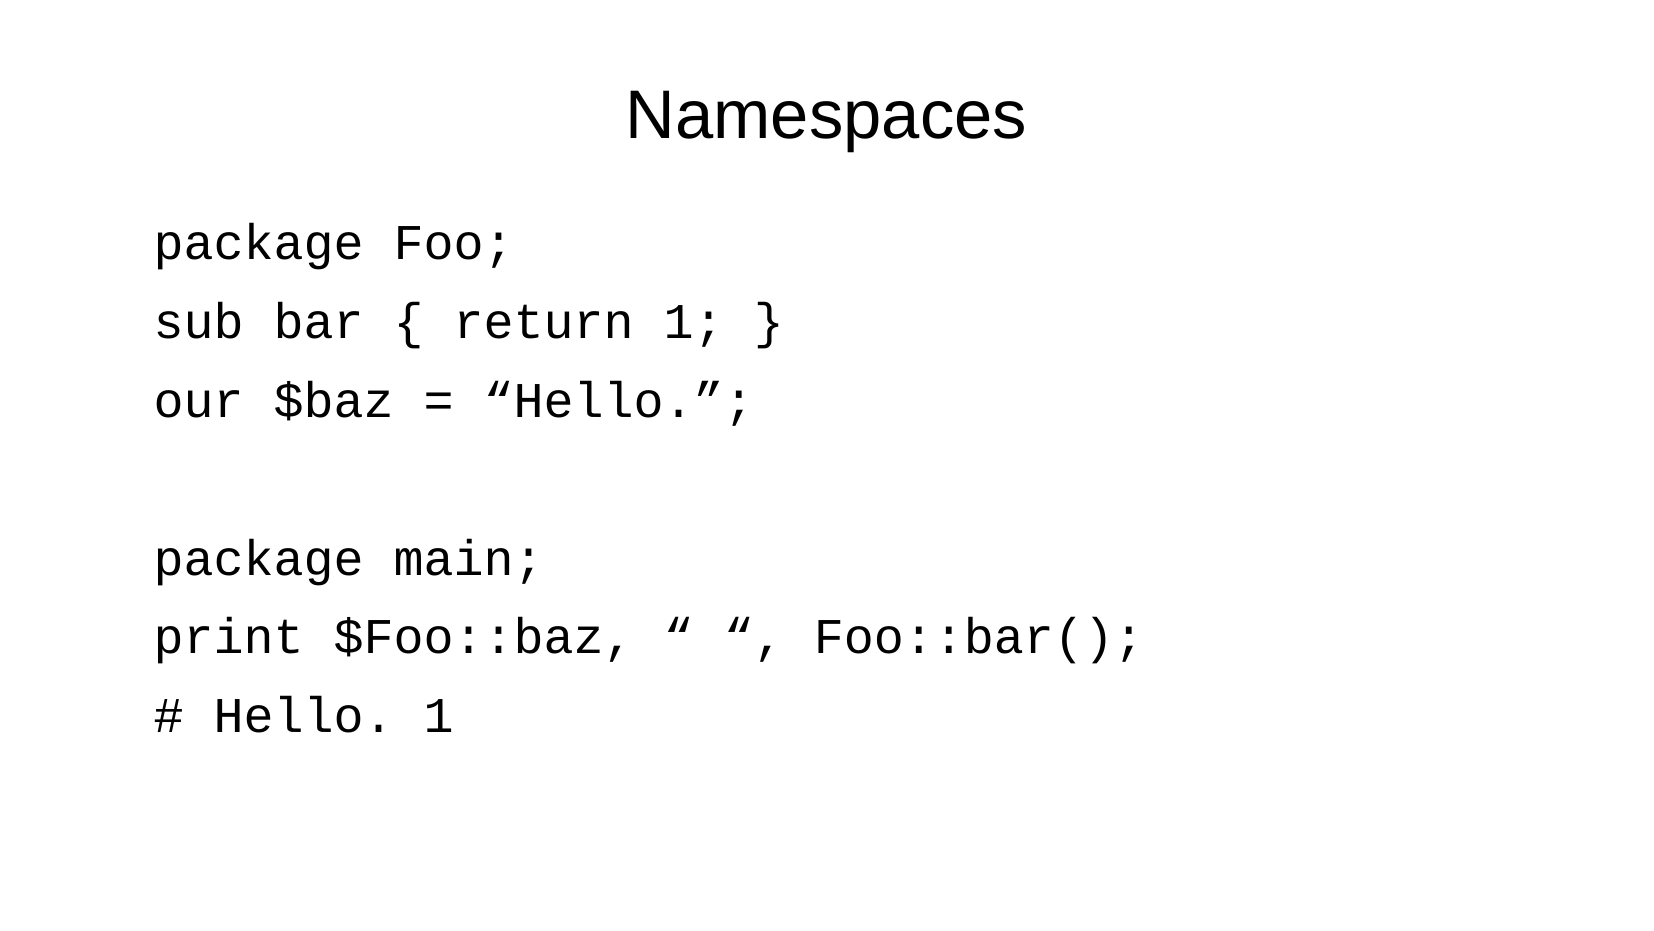

# Namespaces
package Foo;
sub bar { return 1; }
our $baz = “Hello.”;
package main;
print $Foo::baz, “ “, Foo::bar();
# Hello. 1